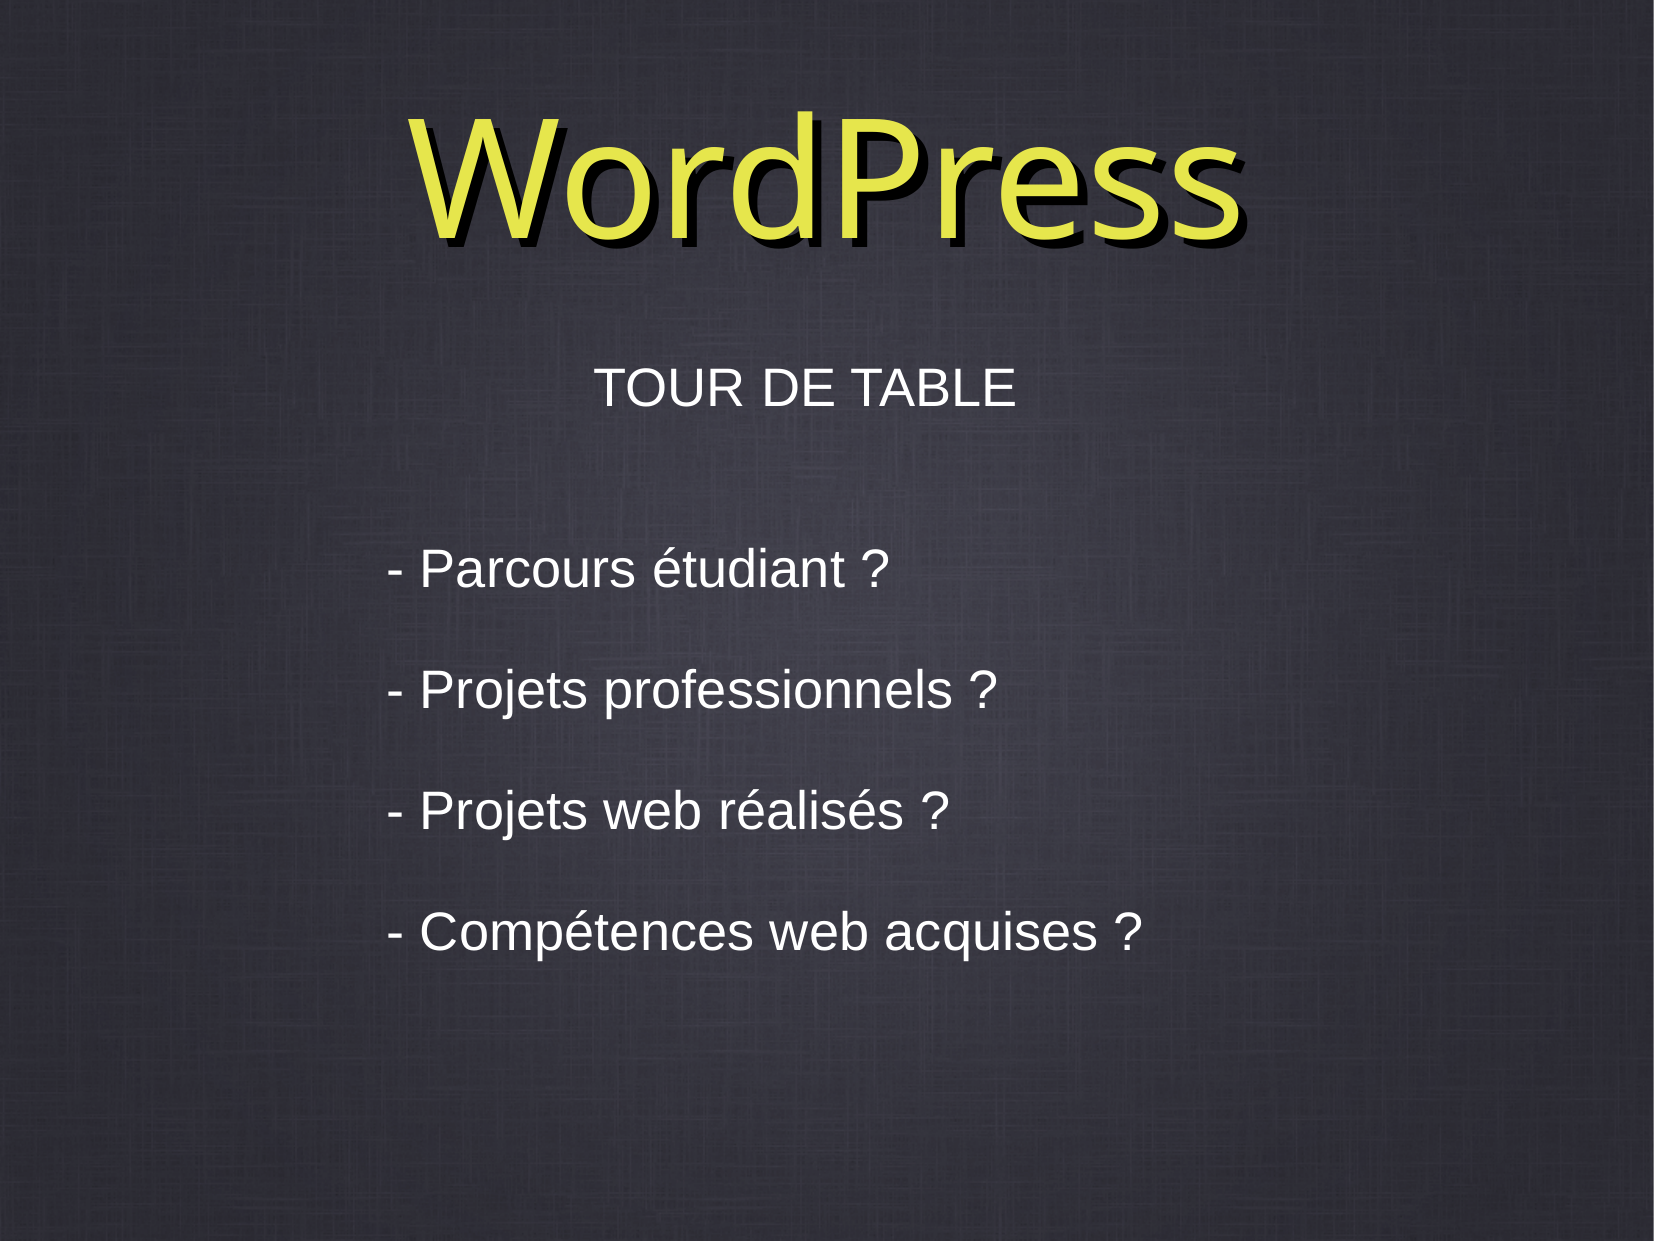

WordPress
TOUR DE TABLE
- Parcours étudiant ?
- Projets professionnels ?
- Projets web réalisés ?
- Compétences web acquises ?